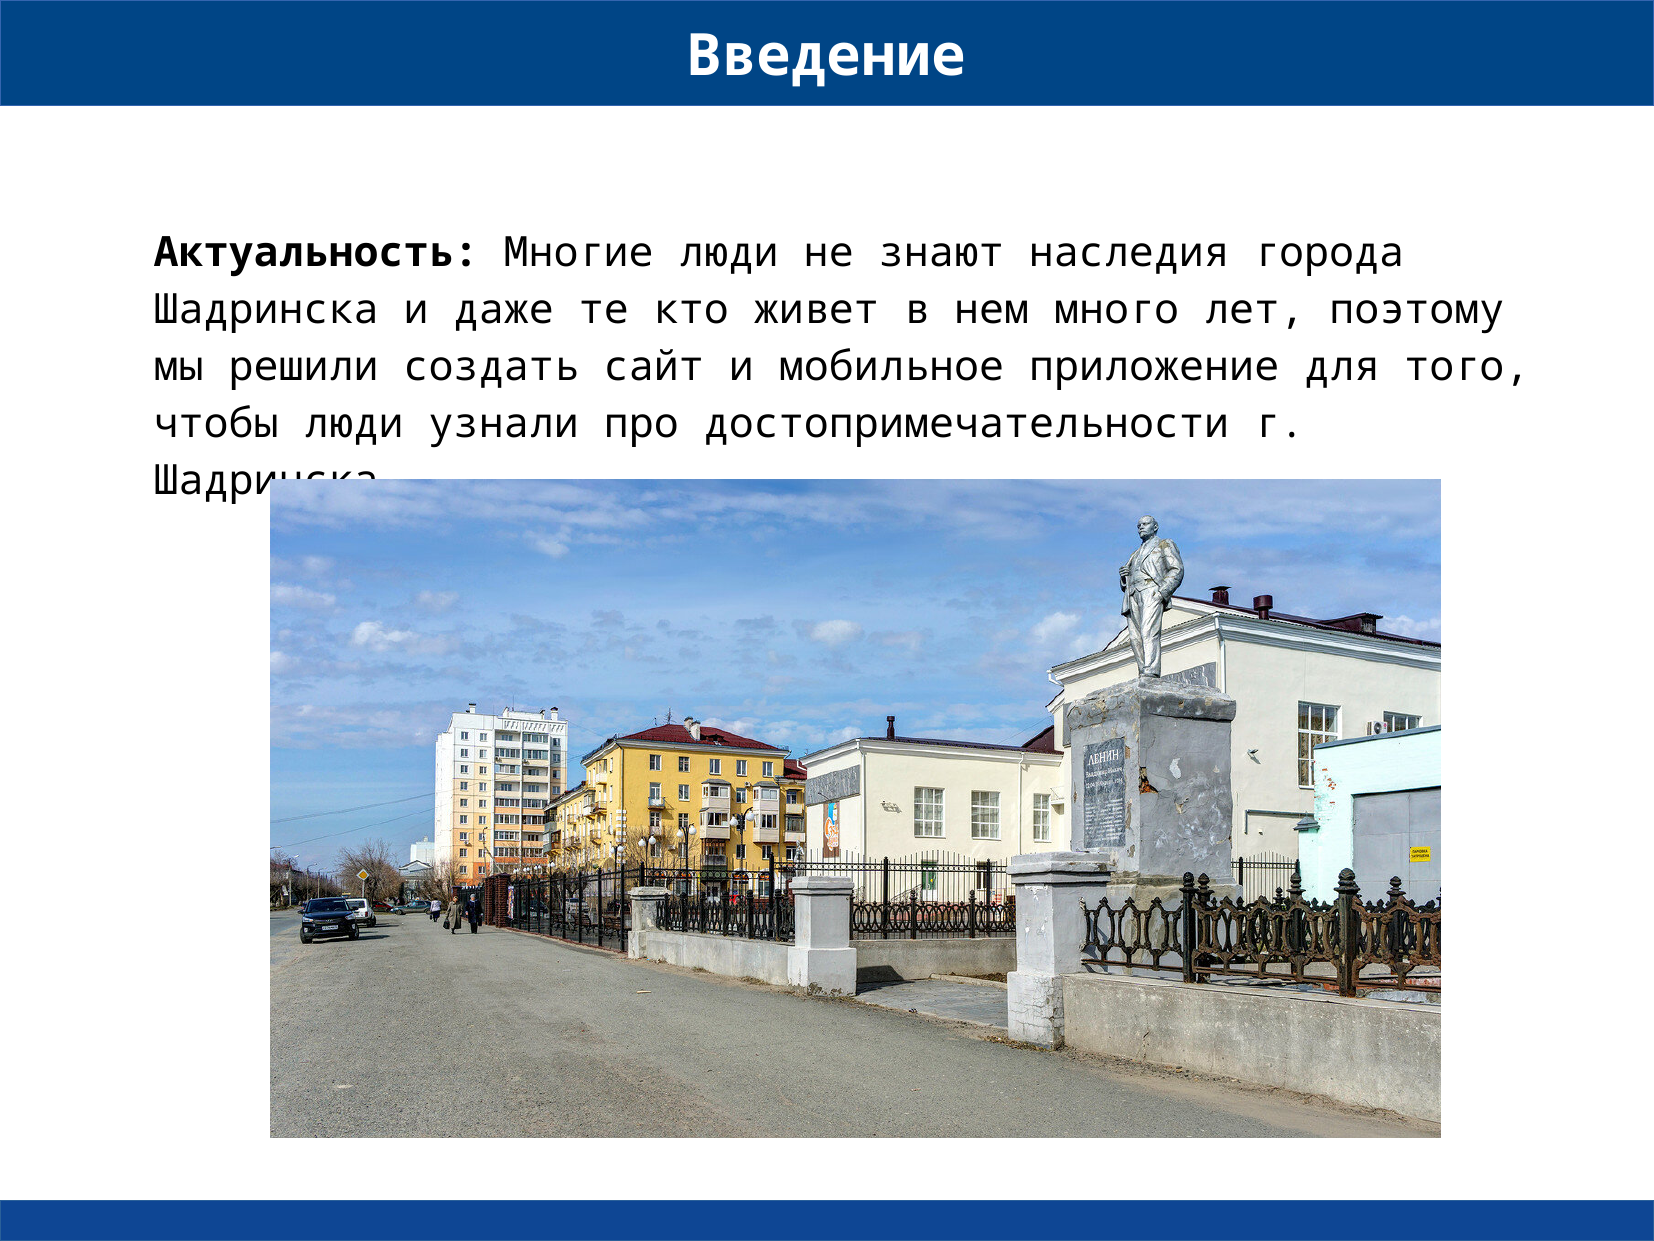

# Введение
Актуальность: Многие люди не знают наследия города Шадринска и даже те кто живет в нем много лет, поэтому мы решили создать сайт и мобильное приложение для того, чтобы люди узнали про достопримечательности г. Шадринска.
Your name here (insert->page number)
3